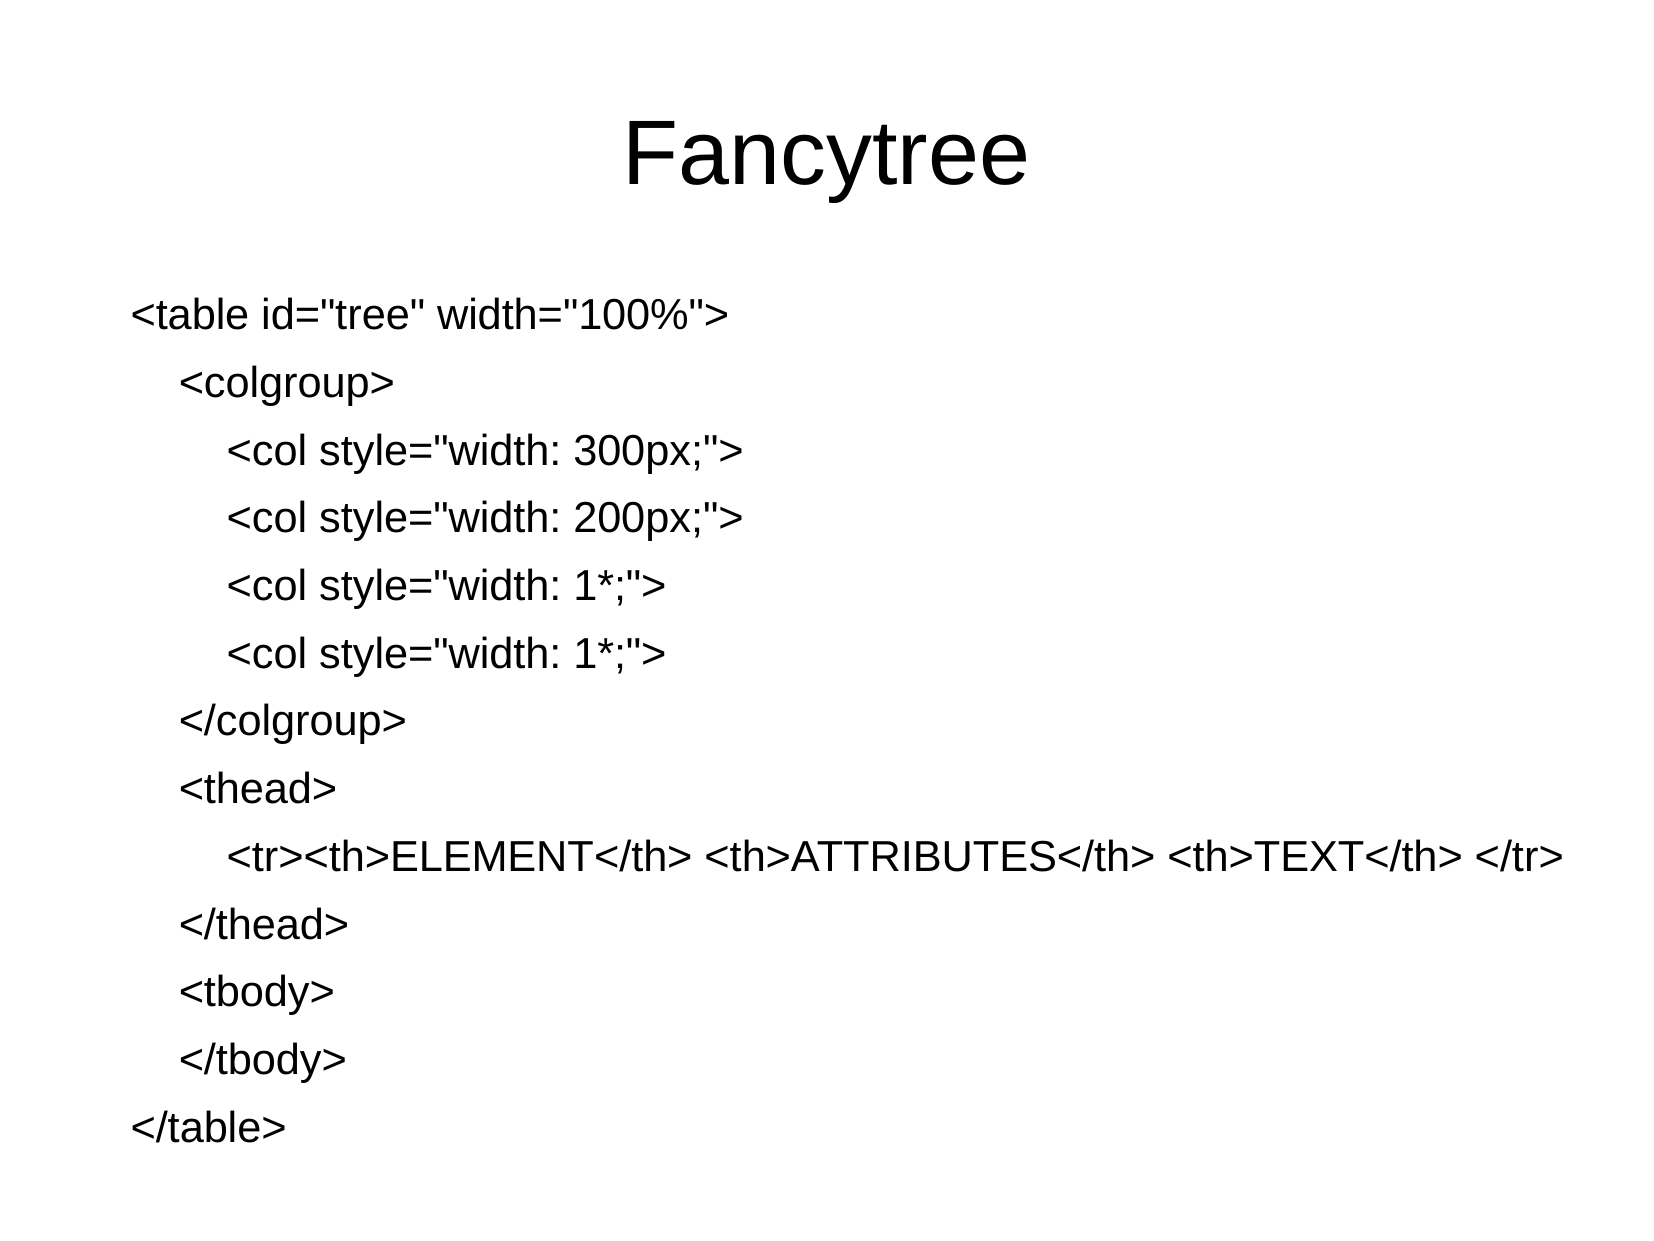

# Fancytree
 <table id="tree" width="100%">
 <colgroup>
 <col style="width: 300px;">
 <col style="width: 200px;">
 <col style="width: 1*;">
 <col style="width: 1*;">
 </colgroup>
 <thead>
 <tr><th>ELEMENT</th> <th>ATTRIBUTES</th> <th>TEXT</th> </tr>
 </thead>
 <tbody>
 </tbody>
 </table>